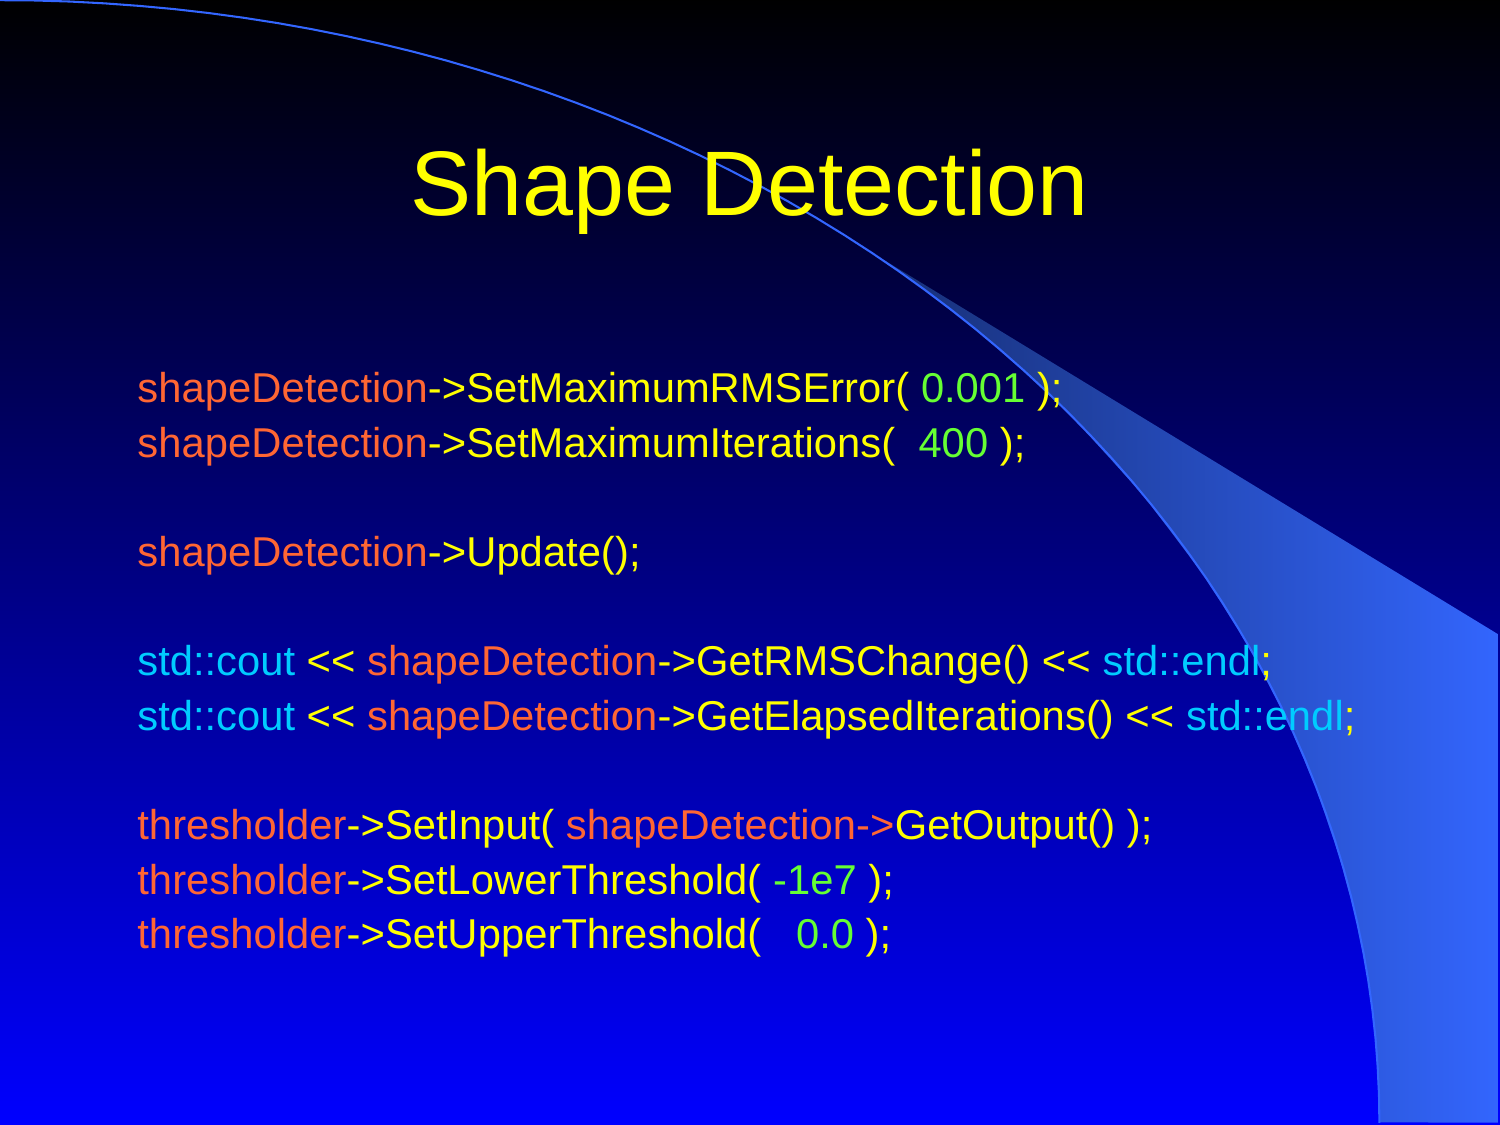

# Shape Detection
shapeDetection->SetMaximumRMSError( 0.001 );
shapeDetection->SetMaximumIterations( 400 );
shapeDetection->Update();
std::cout << shapeDetection->GetRMSChange() << std::endl;
std::cout << shapeDetection->GetElapsedIterations() << std::endl;
thresholder->SetInput( shapeDetection->GetOutput() );
thresholder->SetLowerThreshold( -1e7 );
thresholder->SetUpperThreshold( 0.0 );